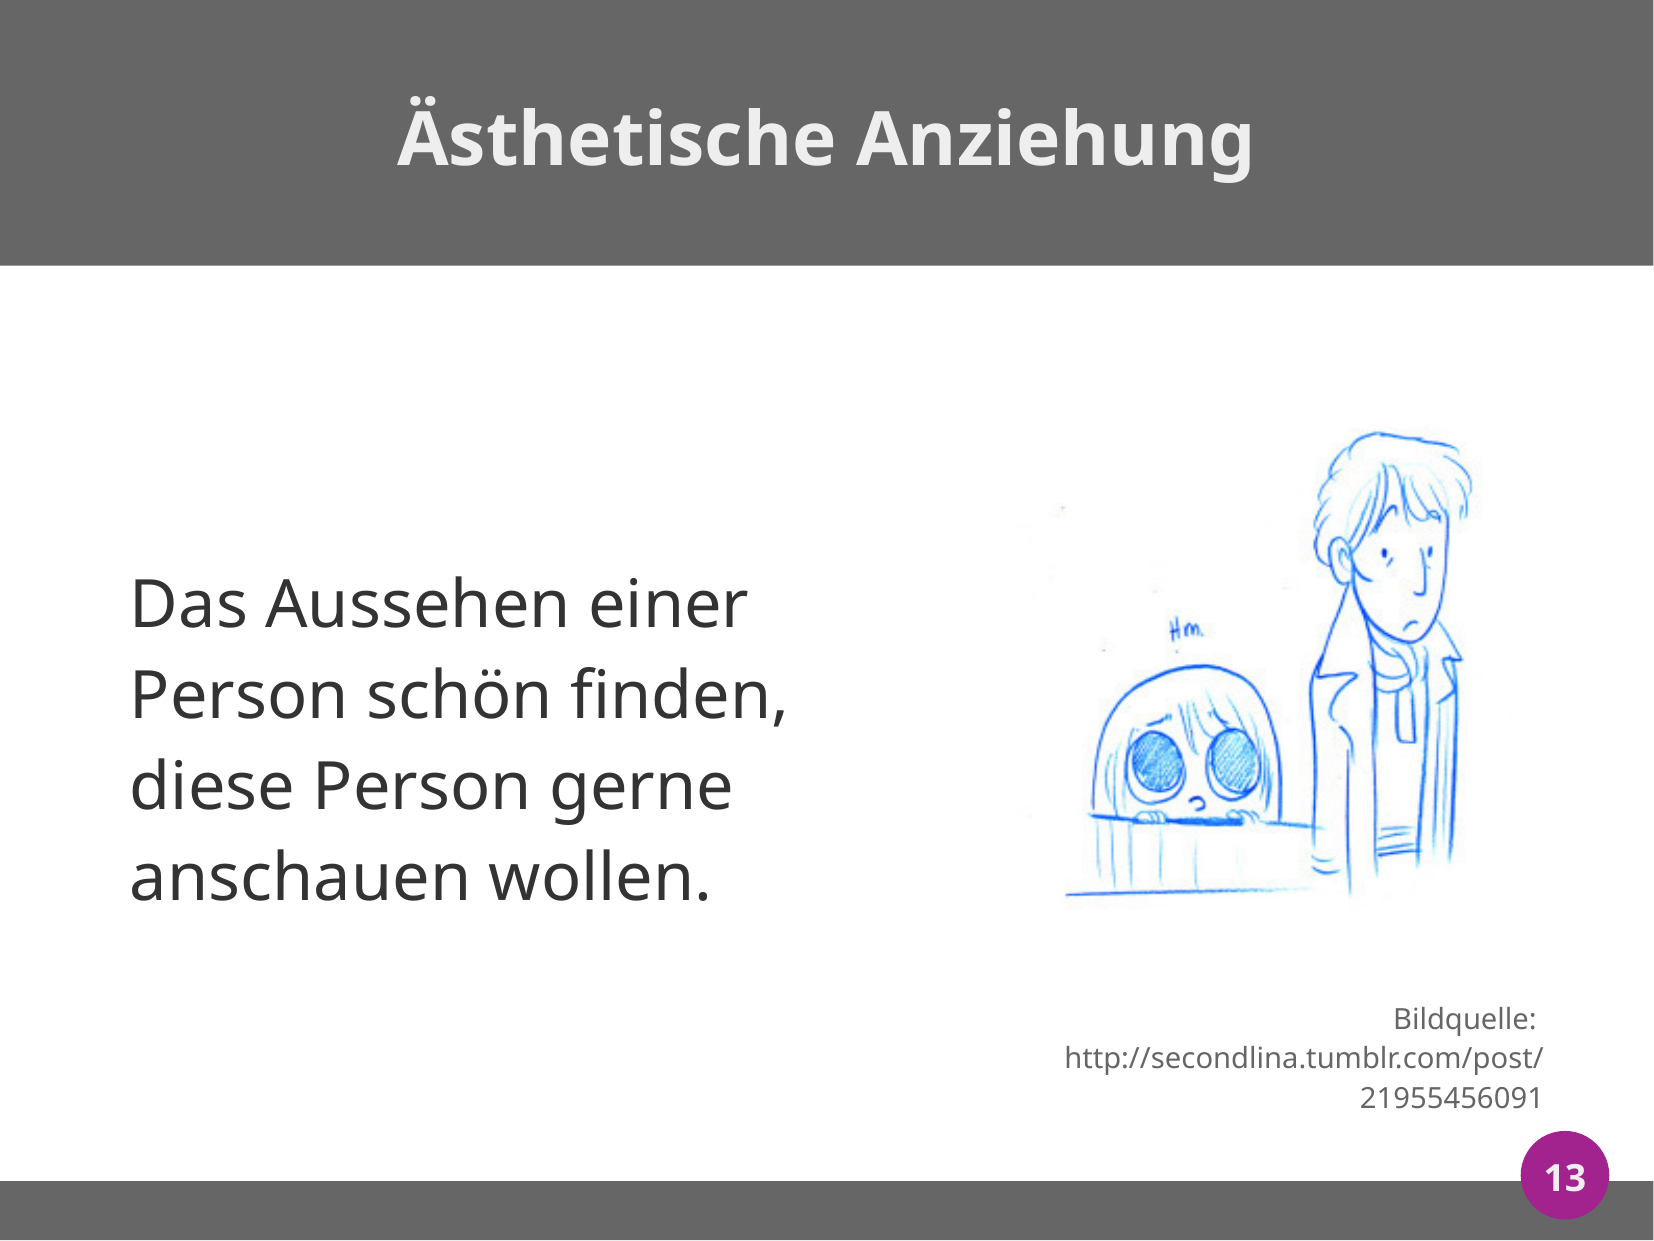

# Ästhetische Anziehung
Das Aussehen einer Person schön finden, diese Person gerne anschauen wollen.
Bildquelle:
http://secondlina.tumblr.com/post/21955456091
13